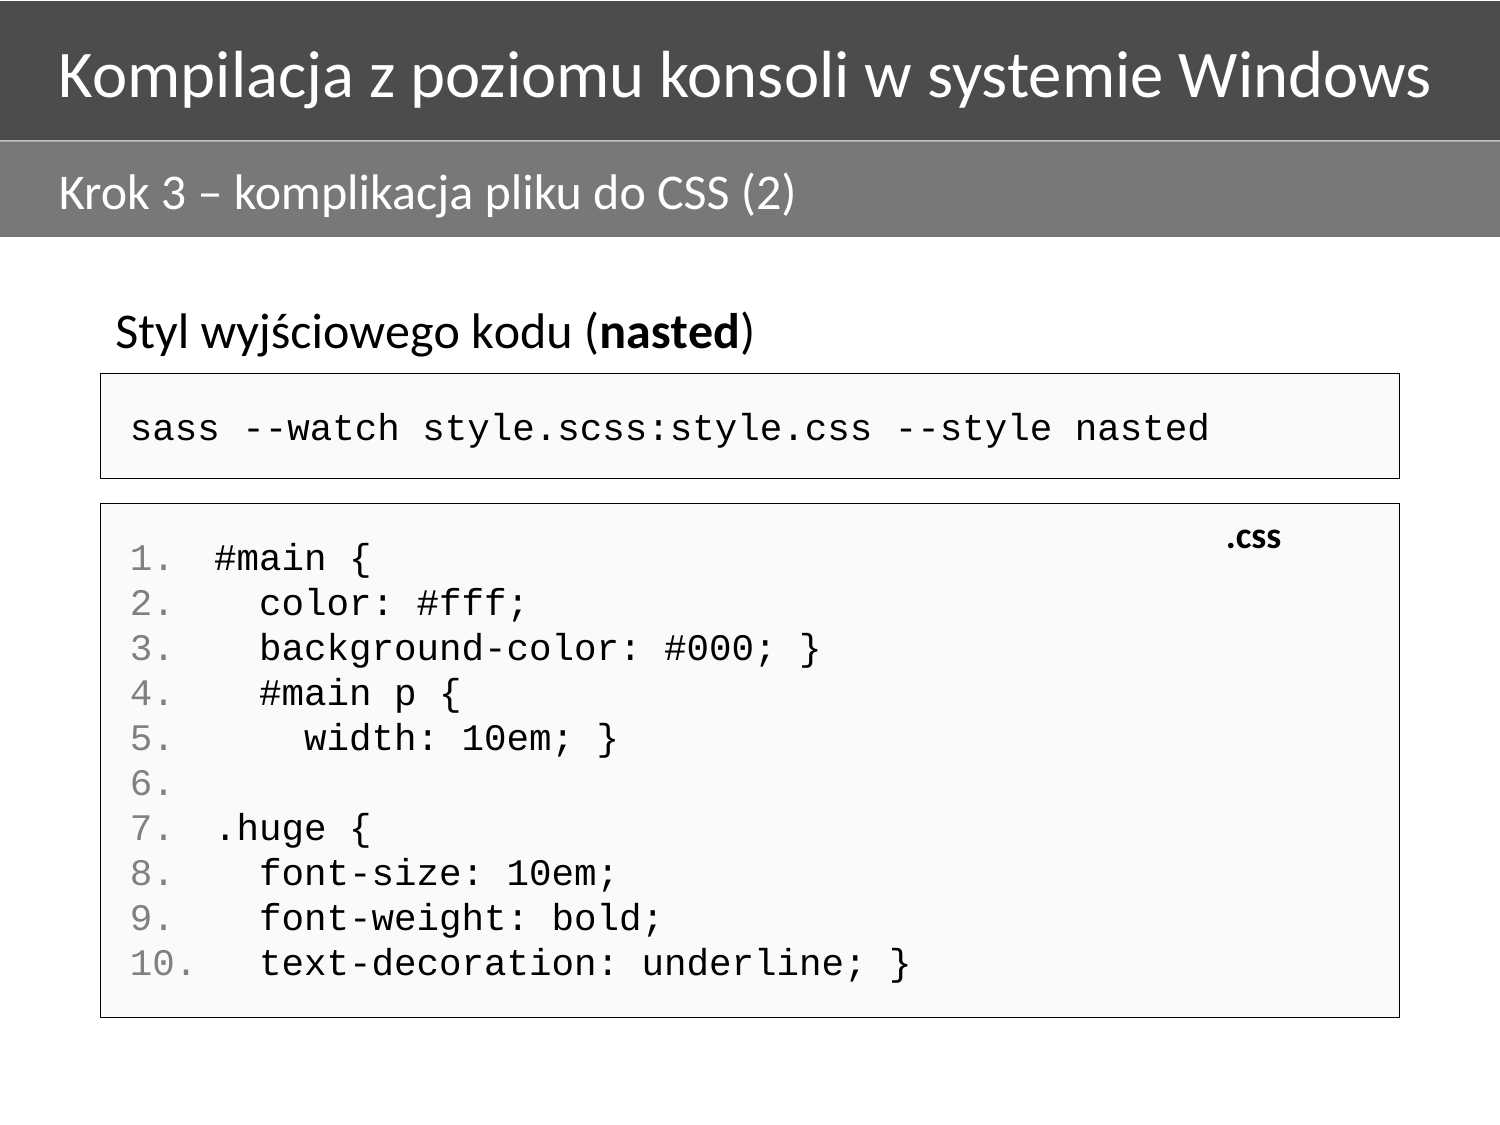

Kompilacja z poziomu konsoli w systemie Windows
Krok 3 – komplikacja pliku do CSS (2)
# Styl wyjściowego kodu (nasted)
sass --watch style.scss:style.css --style nasted
#main {
 color: #fff;
 background-color: #000; }
 #main p {
 width: 10em; }
.huge {
 font-size: 10em;
 font-weight: bold;
 text-decoration: underline; }
.css